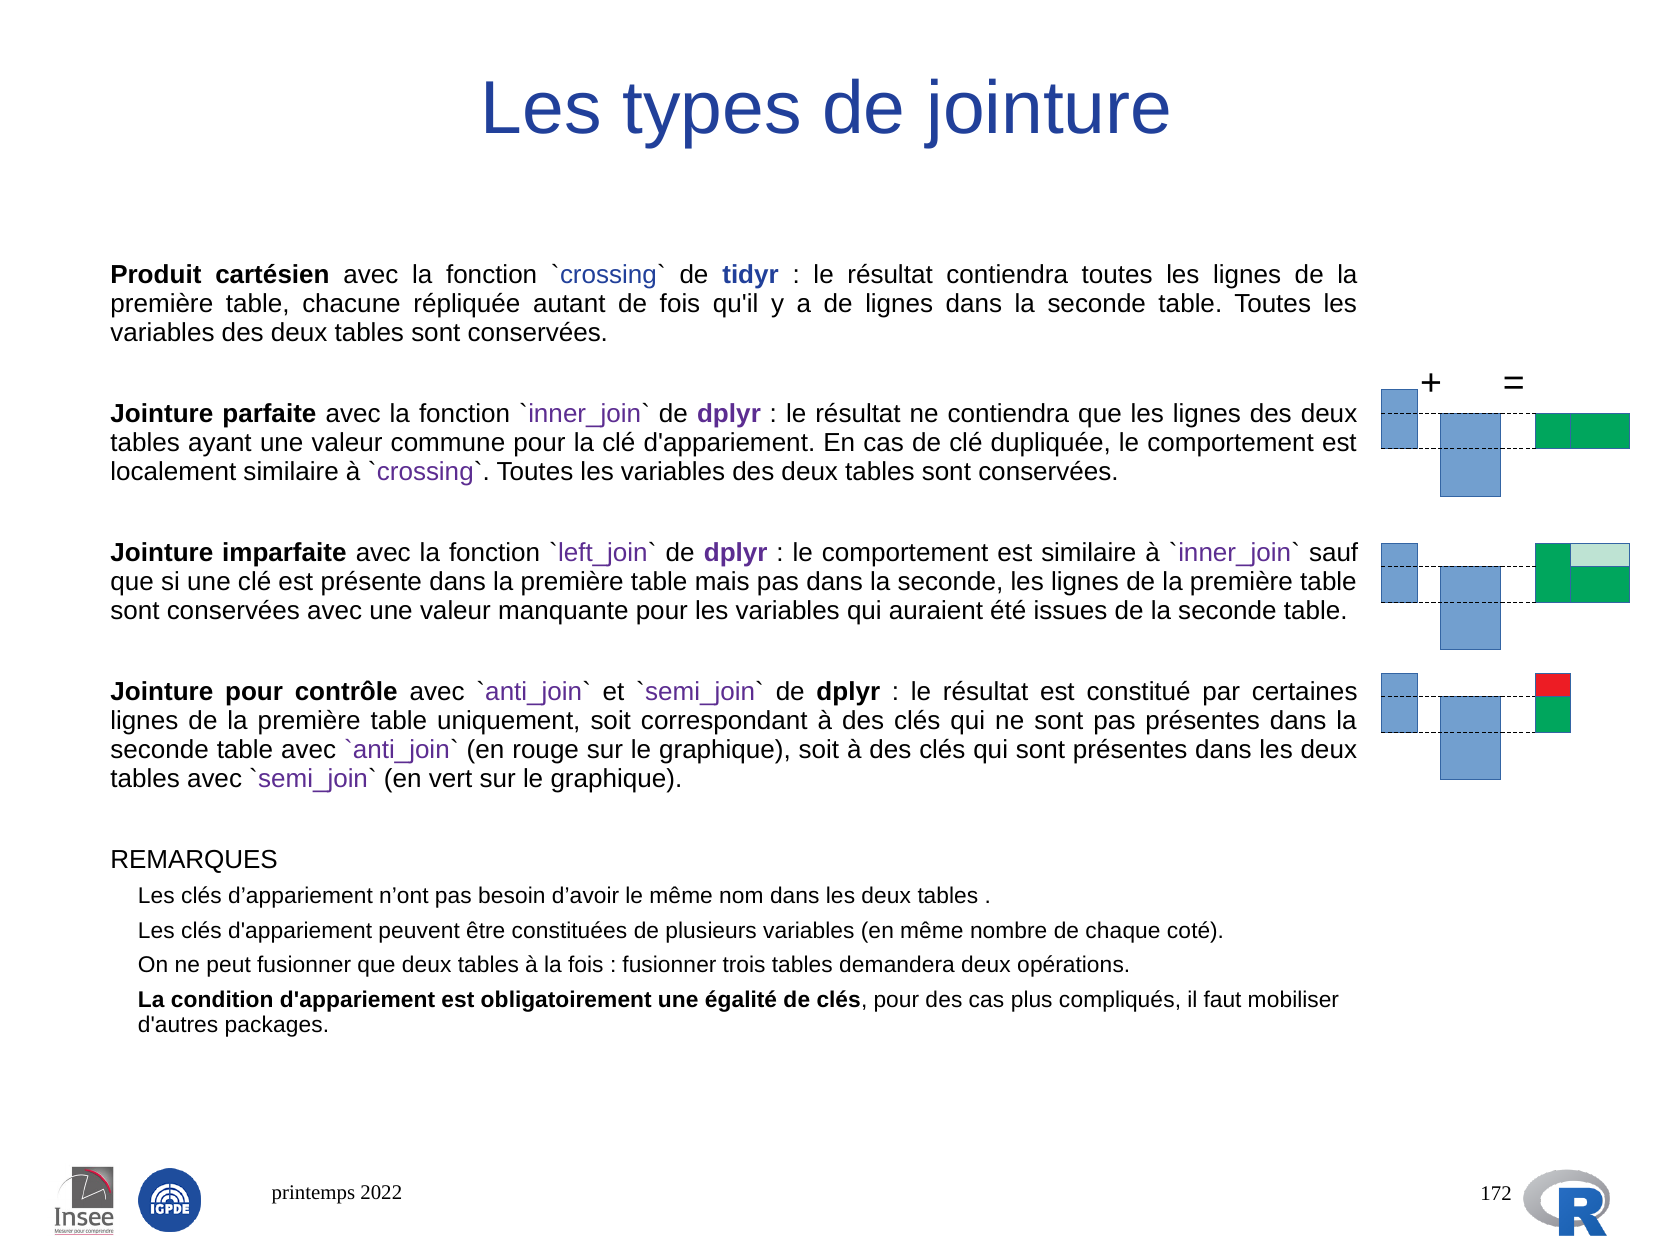

# Les types de jointure
Produit cartésien avec la fonction `crossing` de tidyr : le résultat contiendra toutes les lignes de la première table, chacune répliquée autant de fois qu'il y a de lignes dans la seconde table. Toutes les variables des deux tables sont conservées.
Jointure parfaite avec la fonction `inner_join` de dplyr : le résultat ne contiendra que les lignes des deux tables ayant une valeur commune pour la clé d'appariement. En cas de clé dupliquée, le comportement est localement similaire à `crossing`. Toutes les variables des deux tables sont conservées.
Jointure imparfaite avec la fonction `left_join` de dplyr : le comportement est similaire à `inner_join` sauf que si une clé est présente dans la première table mais pas dans la seconde, les lignes de la première table sont conservées avec une valeur manquante pour les variables qui auraient été issues de la seconde table.
Jointure pour contrôle avec `anti_join` et `semi_join` de dplyr : le résultat est constitué par certaines lignes de la première table uniquement, soit correspondant à des clés qui ne sont pas présentes dans la seconde table avec `anti_join` (en rouge sur le graphique), soit à des clés qui sont présentes dans les deux tables avec `semi_join` (en vert sur le graphique).
REMARQUES
Les clés d’appariement n’ont pas besoin d’avoir le même nom dans les deux tables .
Les clés d'appariement peuvent être constituées de plusieurs variables (en même nombre de chaque coté).
On ne peut fusionner que deux tables à la fois : fusionner trois tables demandera deux opérations.
La condition d'appariement est obligatoirement une égalité de clés, pour des cas plus compliqués, il faut mobiliser d'autres packages.
+
=
printemps 2022
172